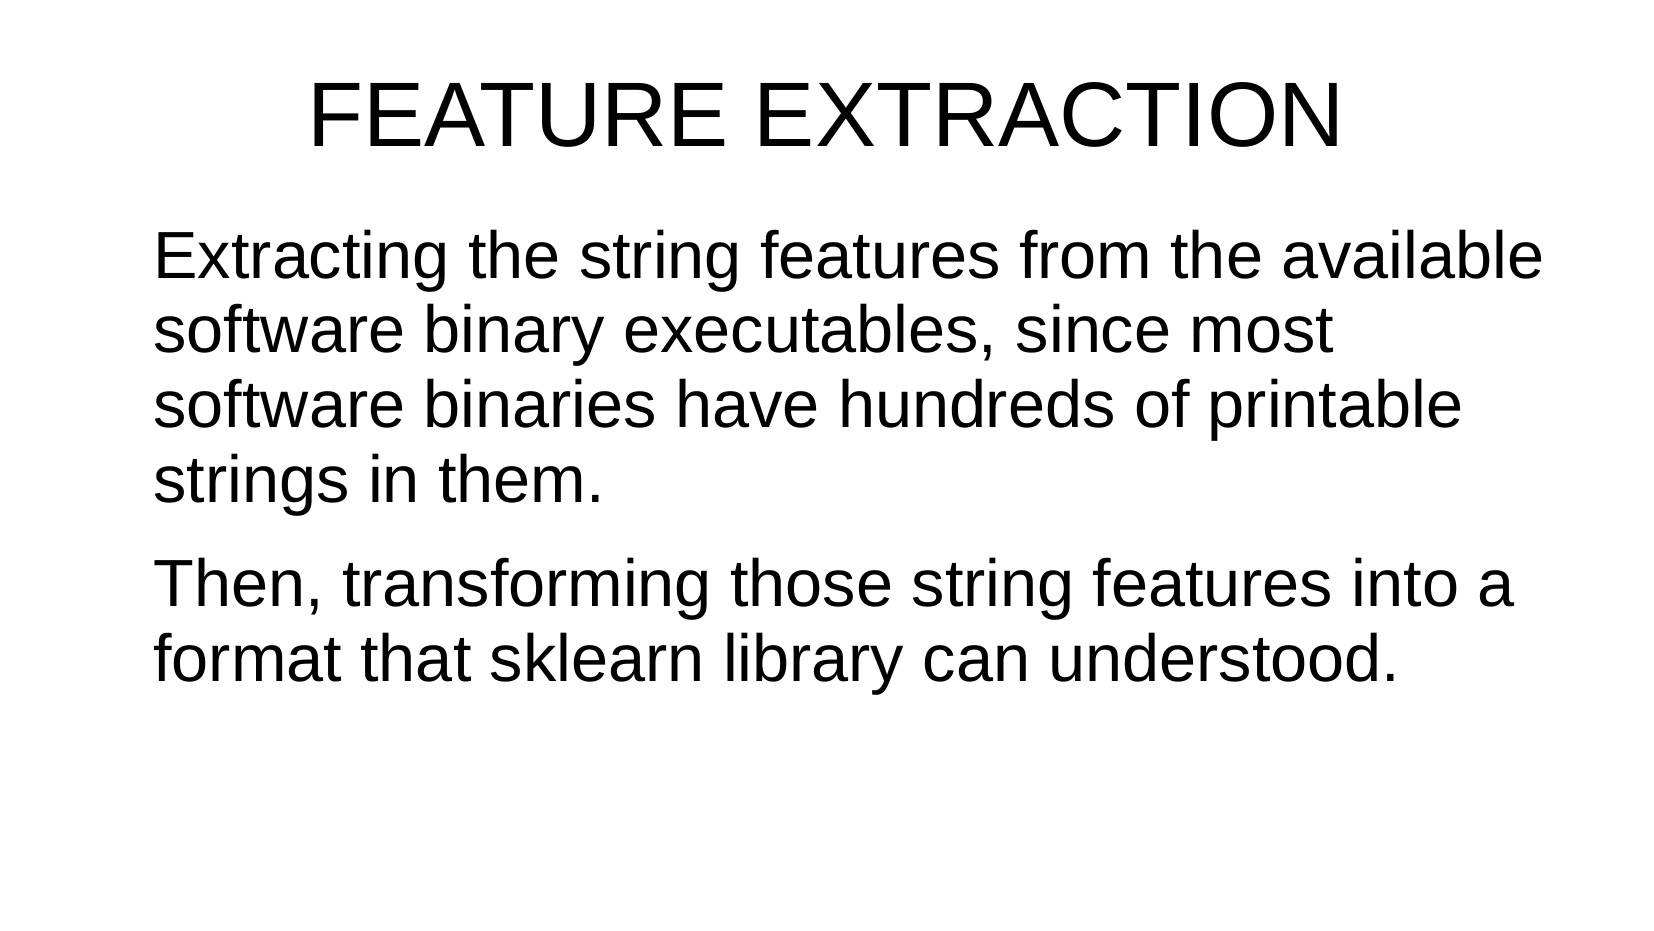

# FEATURE EXTRACTION
Extracting the string features from the available software binary executables, since most software binaries have hundreds of printable strings in them.
Then, transforming those string features into a format that sklearn library can understood.